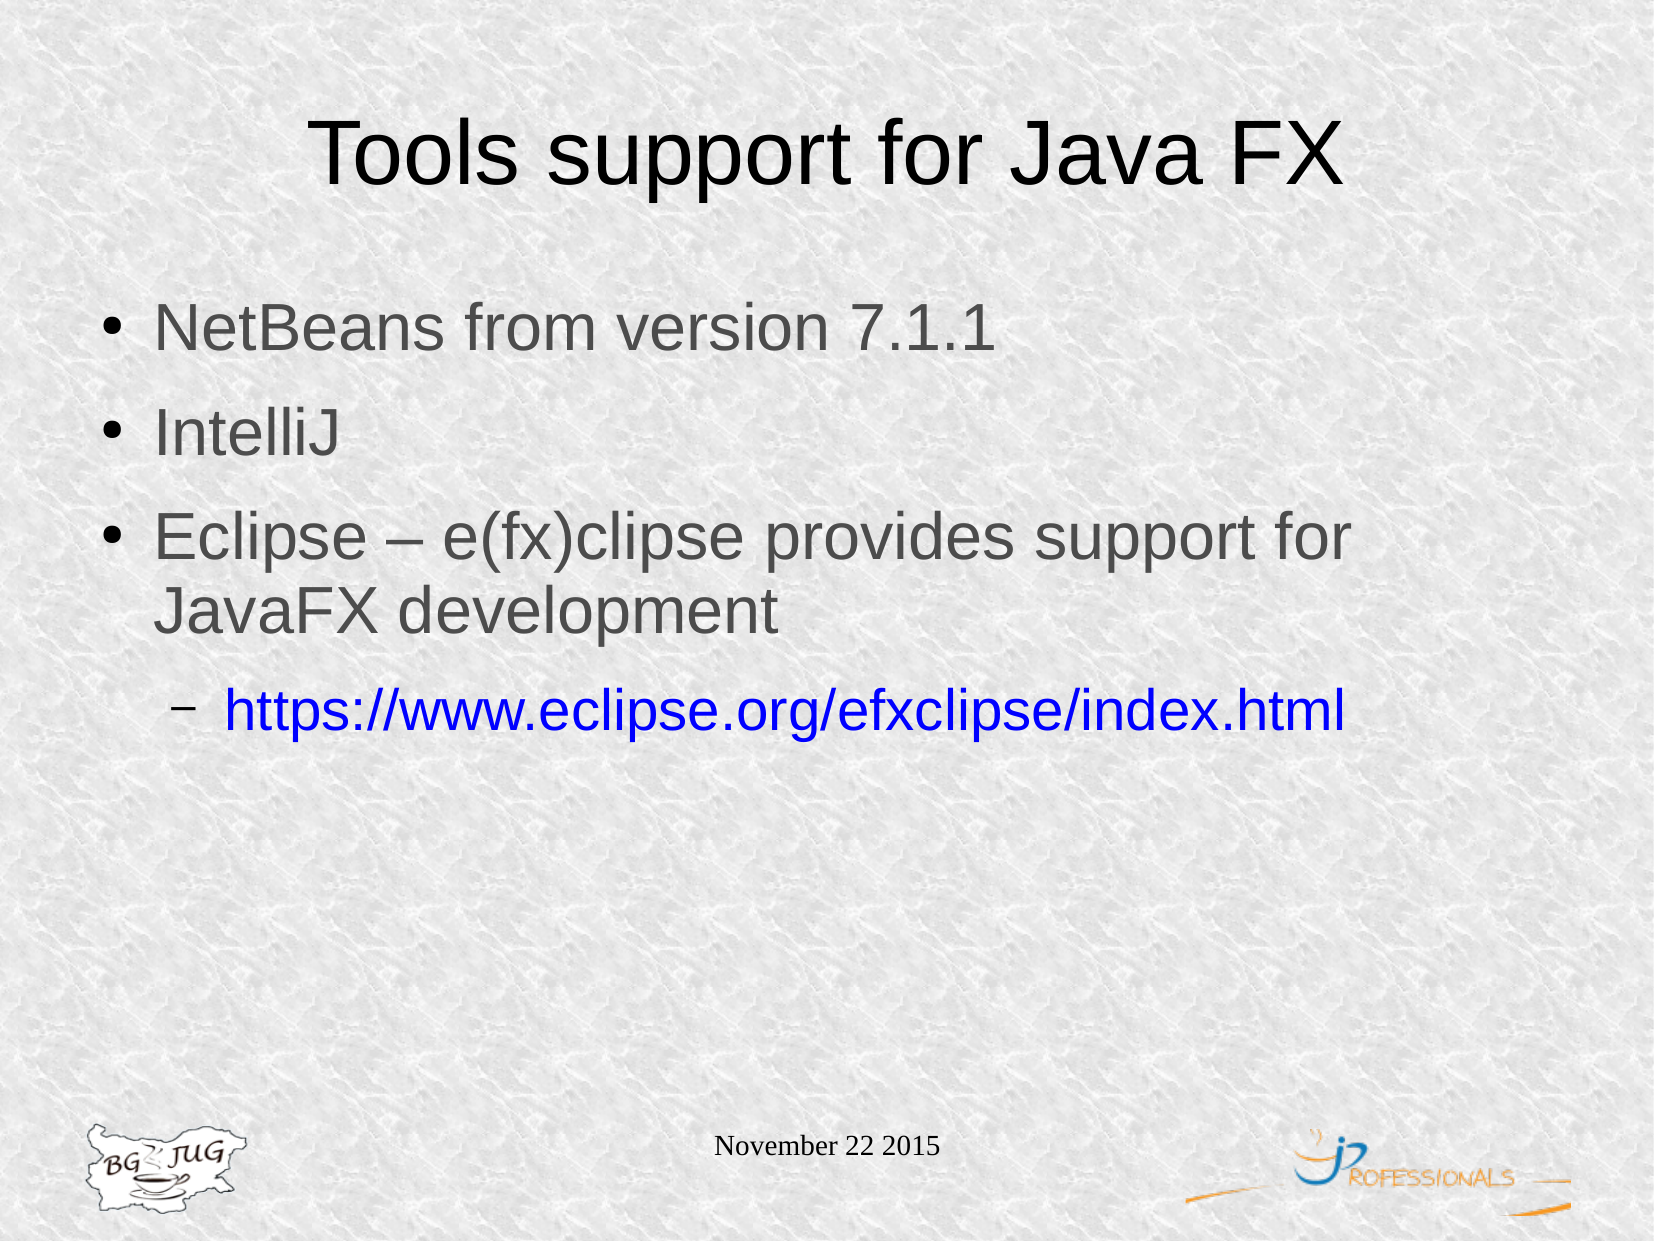

# Tools support for Java FX
NetBeans from version 7.1.1
IntelliJ
Eclipse – e(fx)clipse provides support for JavaFX development
https://www.eclipse.org/efxclipse/index.html